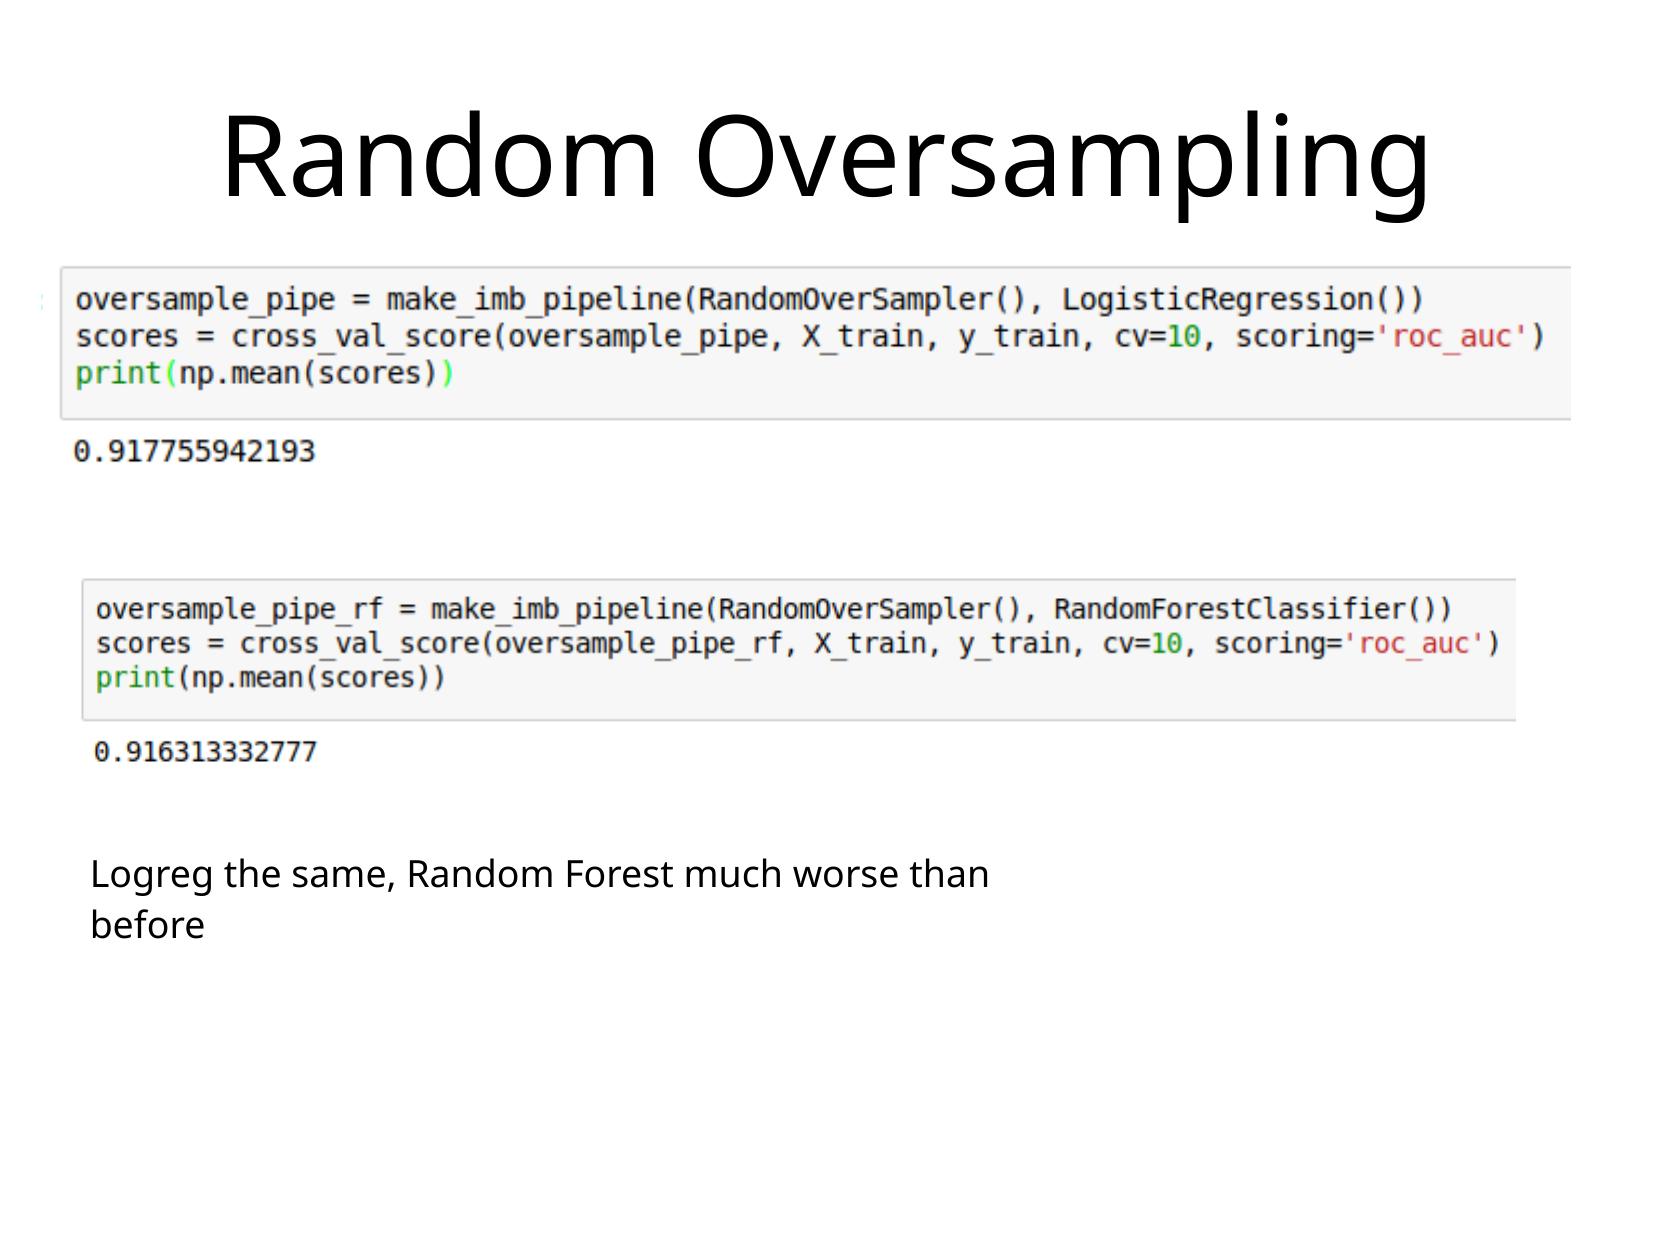

# Random Oversampling
Logreg the same, Random Forest much worse than before